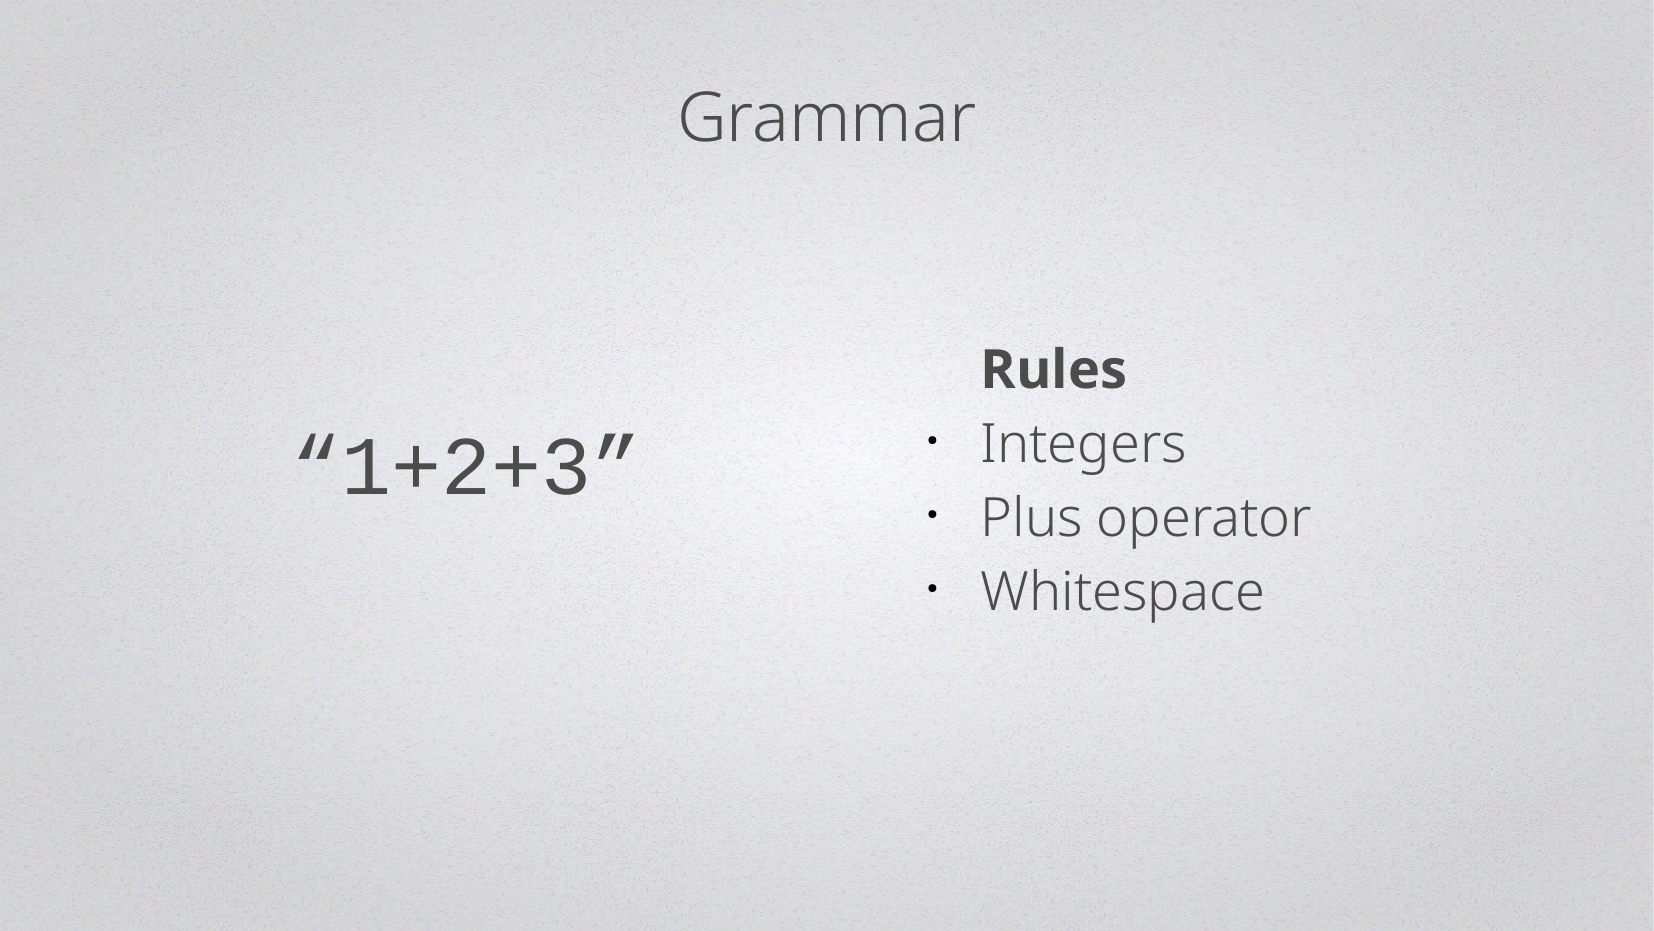

# Grammar
Rules
Integers
Plus operator
Whitespace
“1+2+3”